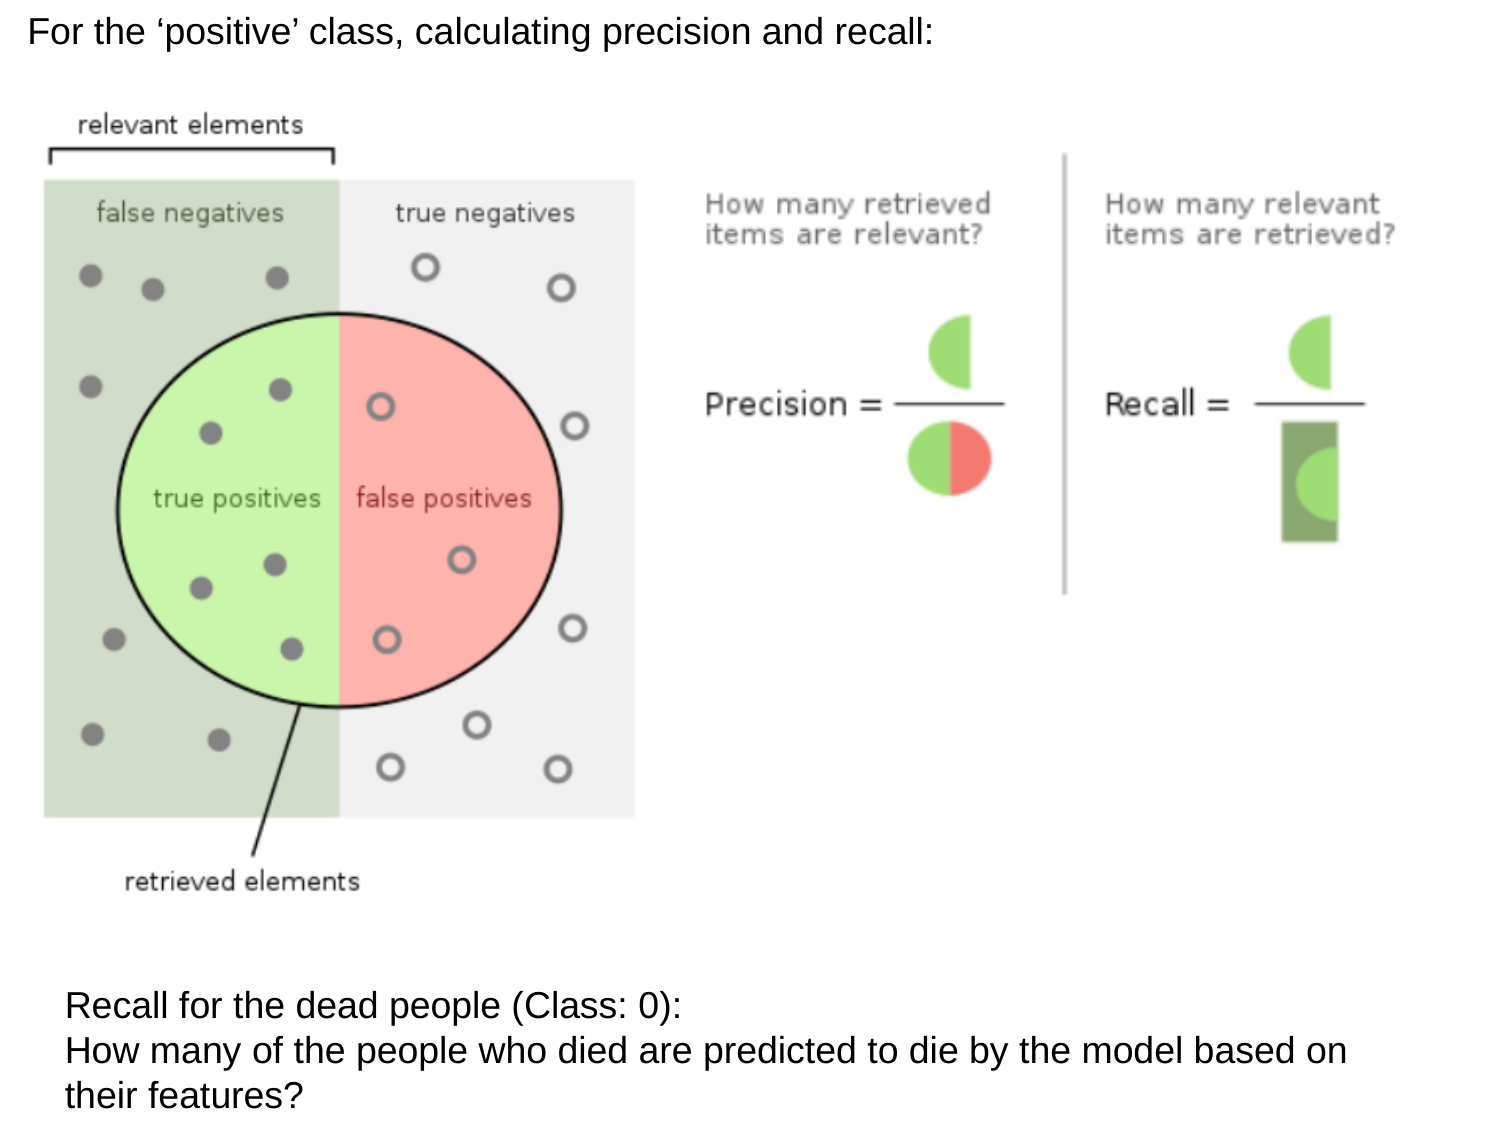

For the ‘positive’ class, calculating precision and recall:
Recall for the dead people (Class: 0):
How many of the people who died are predicted to die by the model based on their features?